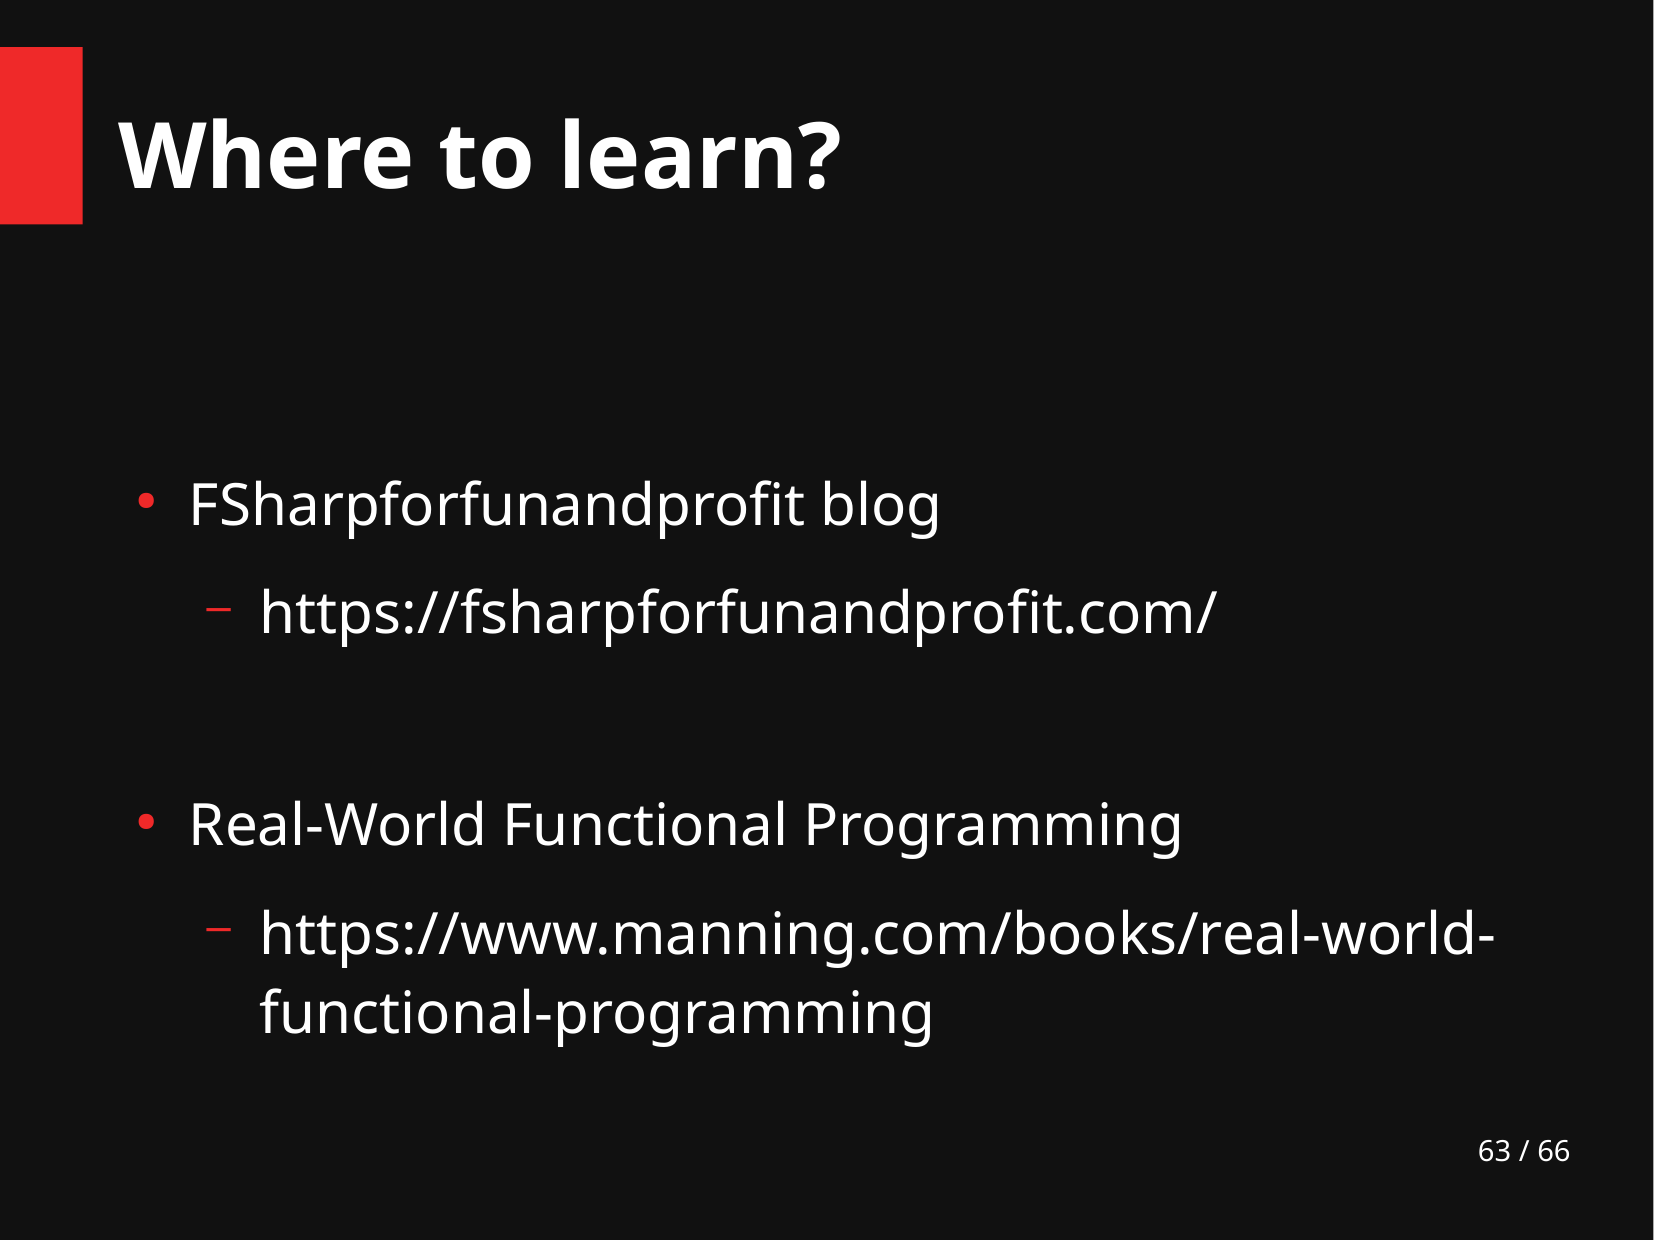

# Where to learn?
FSharpforfunandprofit blog
https://fsharpforfunandprofit.com/
Real-World Functional Programming
https://www.manning.com/books/real-world-functional-programming
63